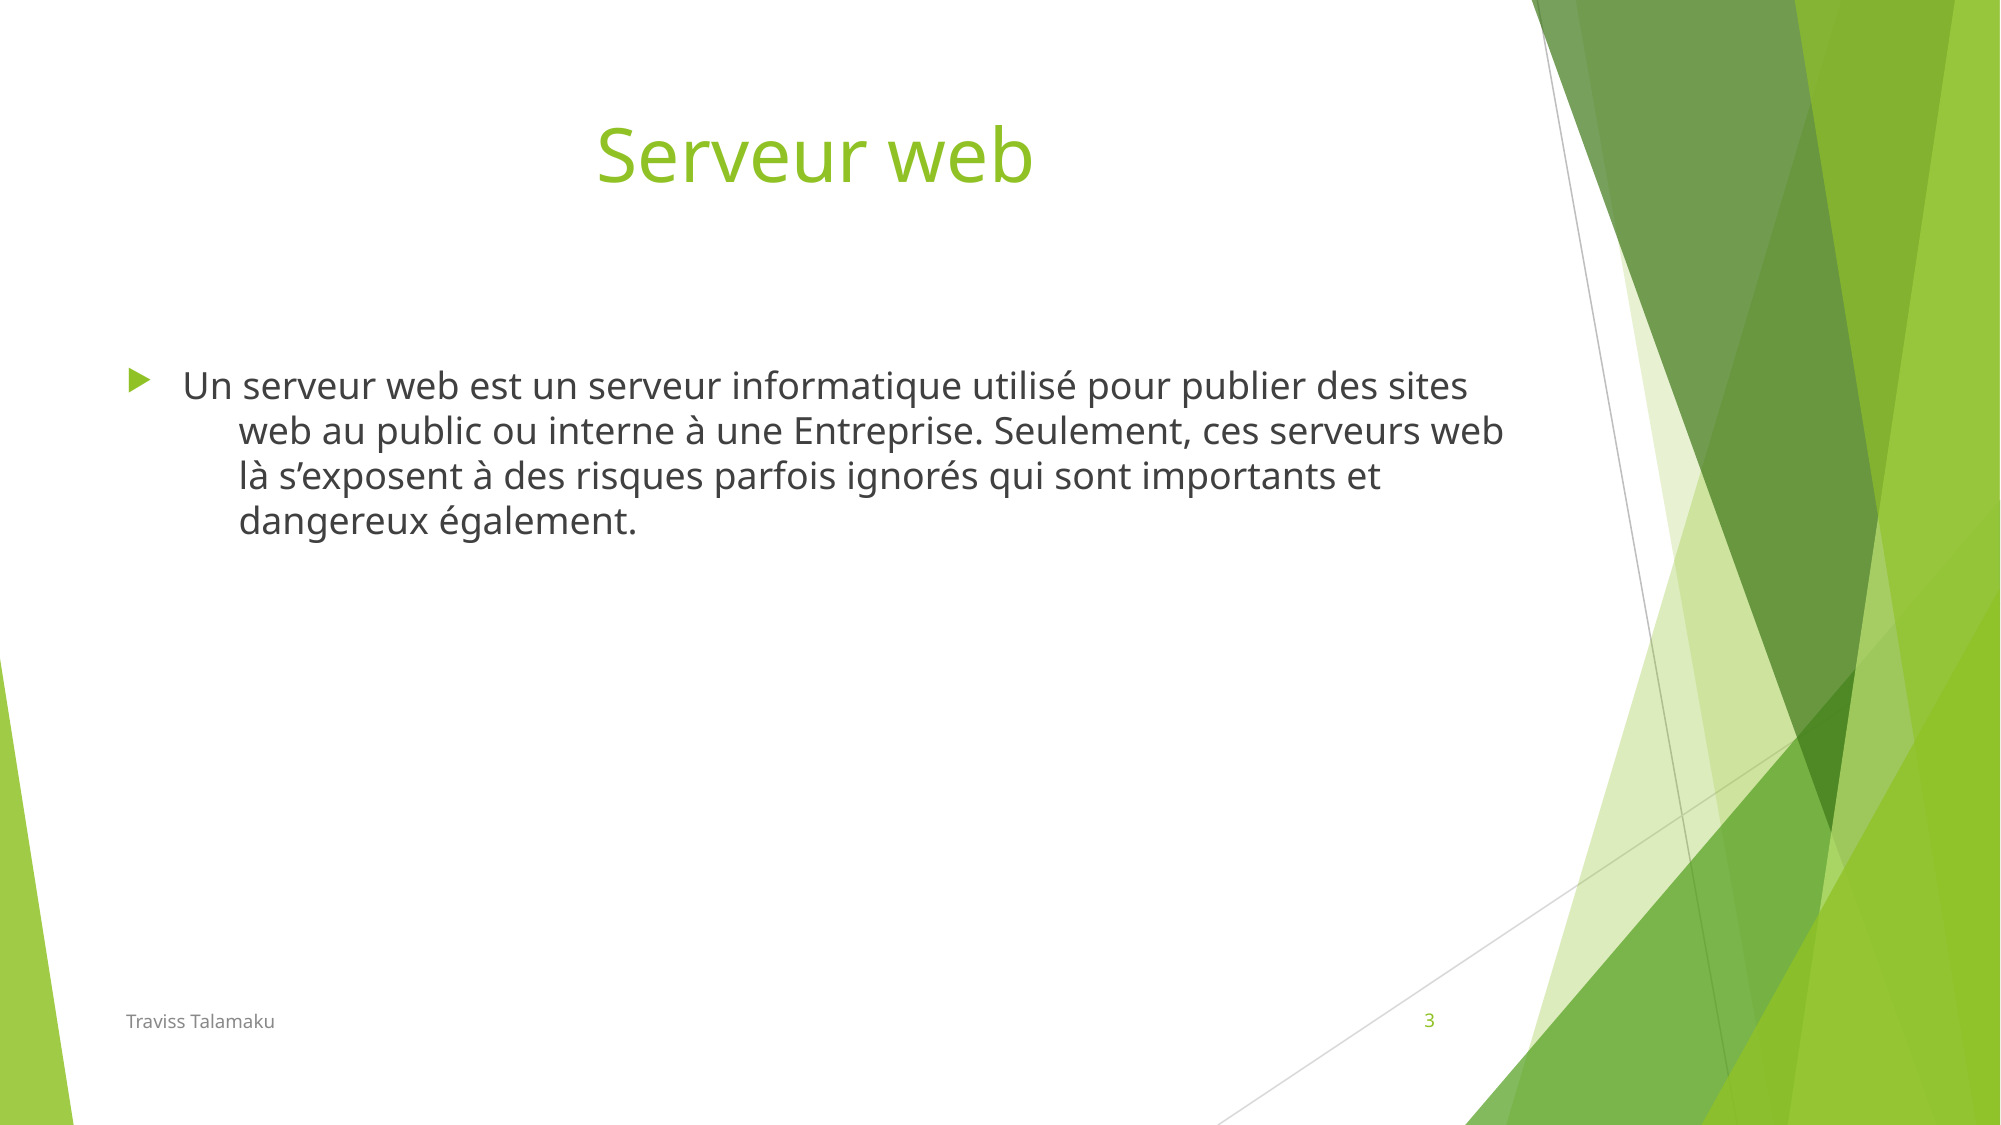

# Serveur web
Un serveur web est un serveur informatique utilisé pour publier des sites web au public ou interne à une Entreprise. Seulement, ces serveurs web là s’exposent à des risques parfois ignorés qui sont importants et dangereux également.
Traviss Talamaku
3